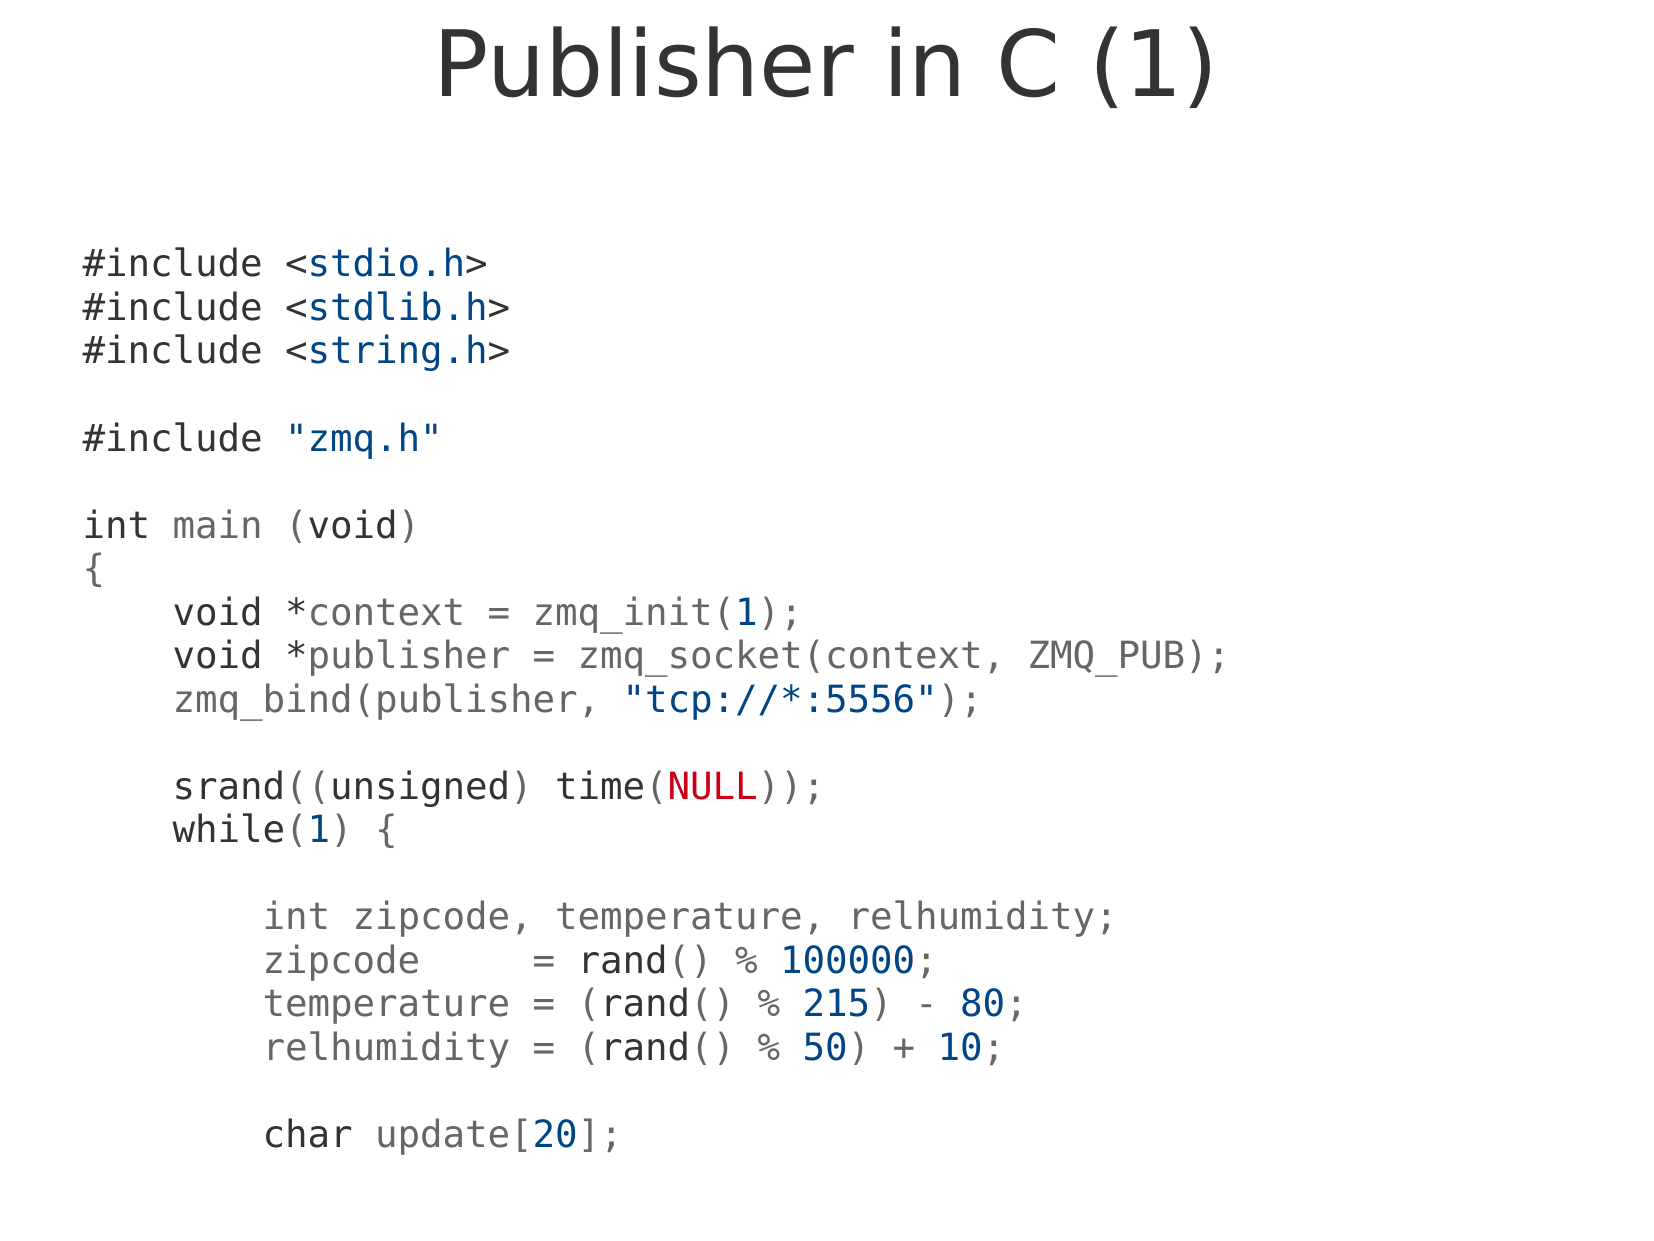

# Publisher in C (1)
#include <stdio.h>
#include <stdlib.h>
#include <string.h>
#include "zmq.h"
int main (void)
{
 void *context = zmq_init(1);
 void *publisher = zmq_socket(context, ZMQ_PUB);
 zmq_bind(publisher, "tcp://*:5556");
 srand((unsigned) time(NULL));
 while(1) {
 int zipcode, temperature, relhumidity;
 zipcode = rand() % 100000;
 temperature = (rand() % 215) - 80;
 relhumidity = (rand() % 50) + 10;
 char update[20];